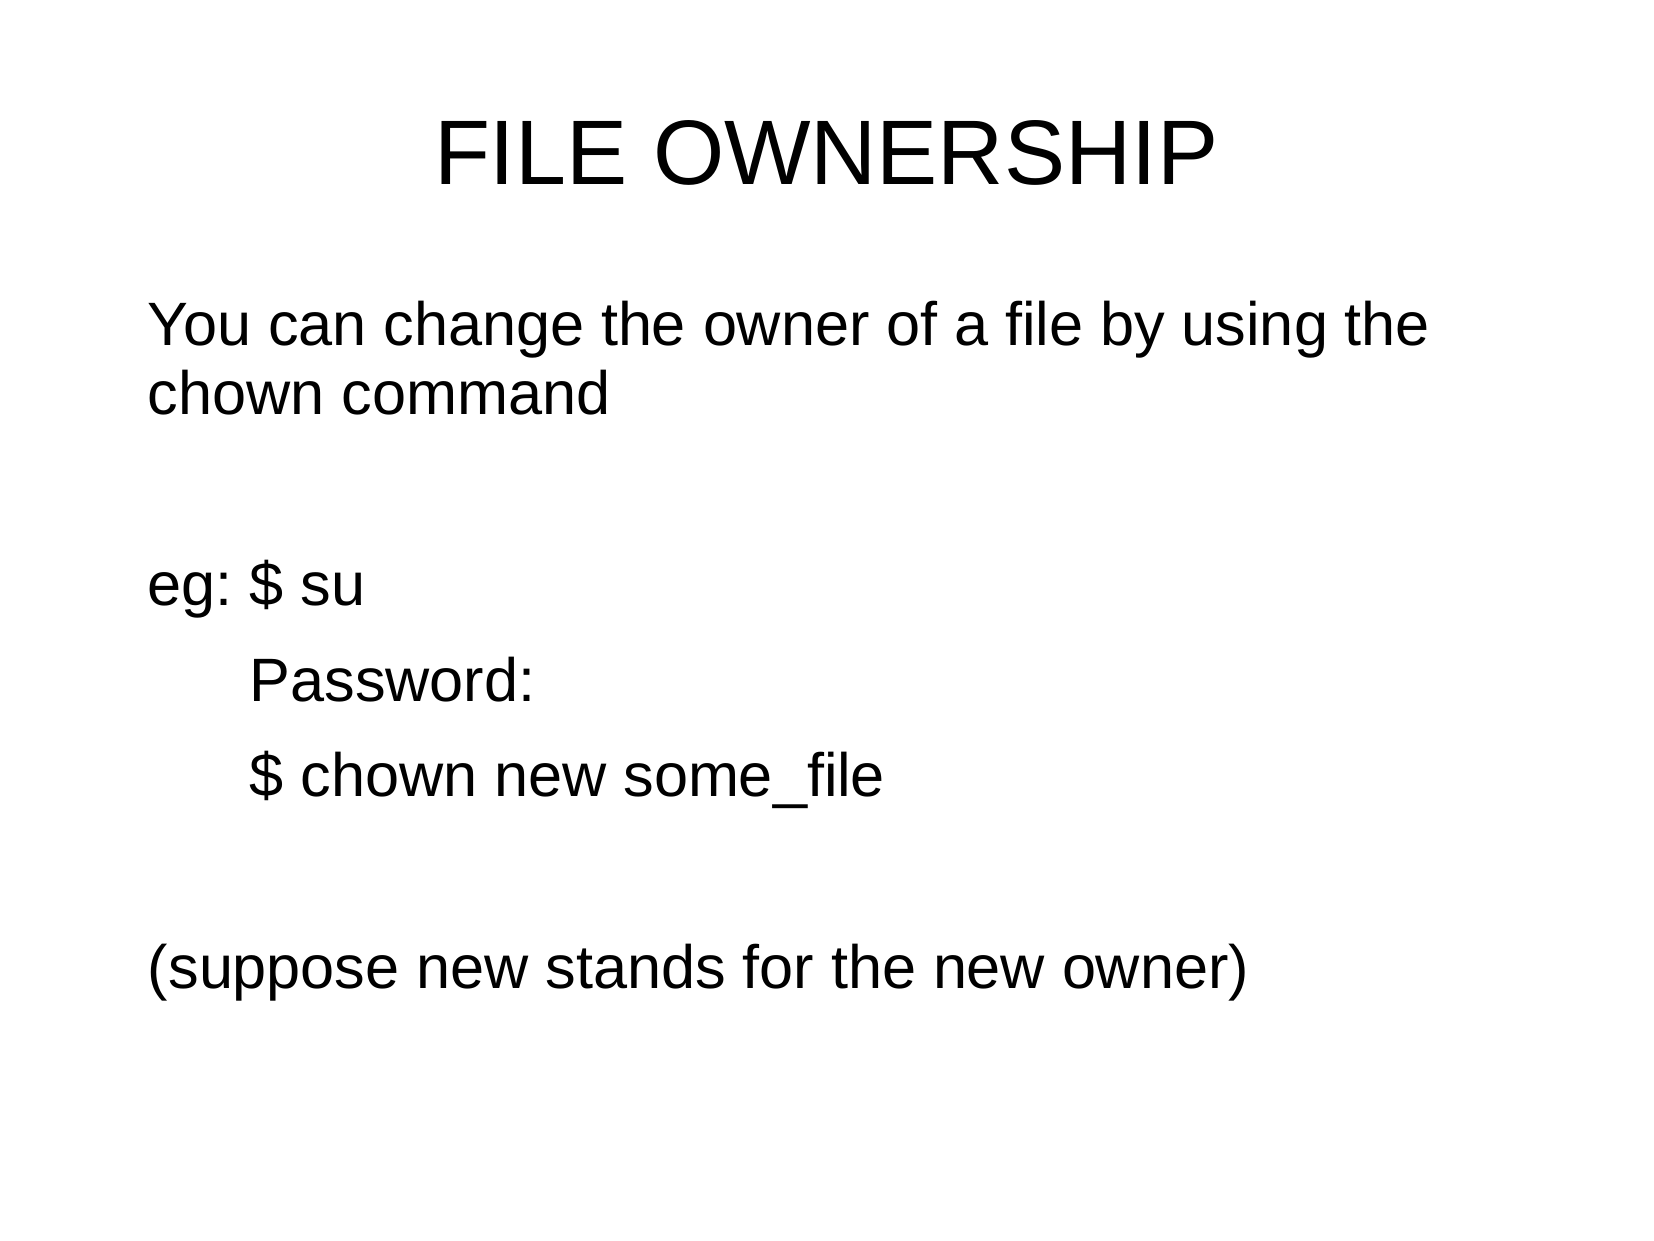

# FILE OWNERSHIP
You can change the owner of a file by using the chown command
eg: $ su
 Password:
 $ chown new some_file
(suppose new stands for the new owner)